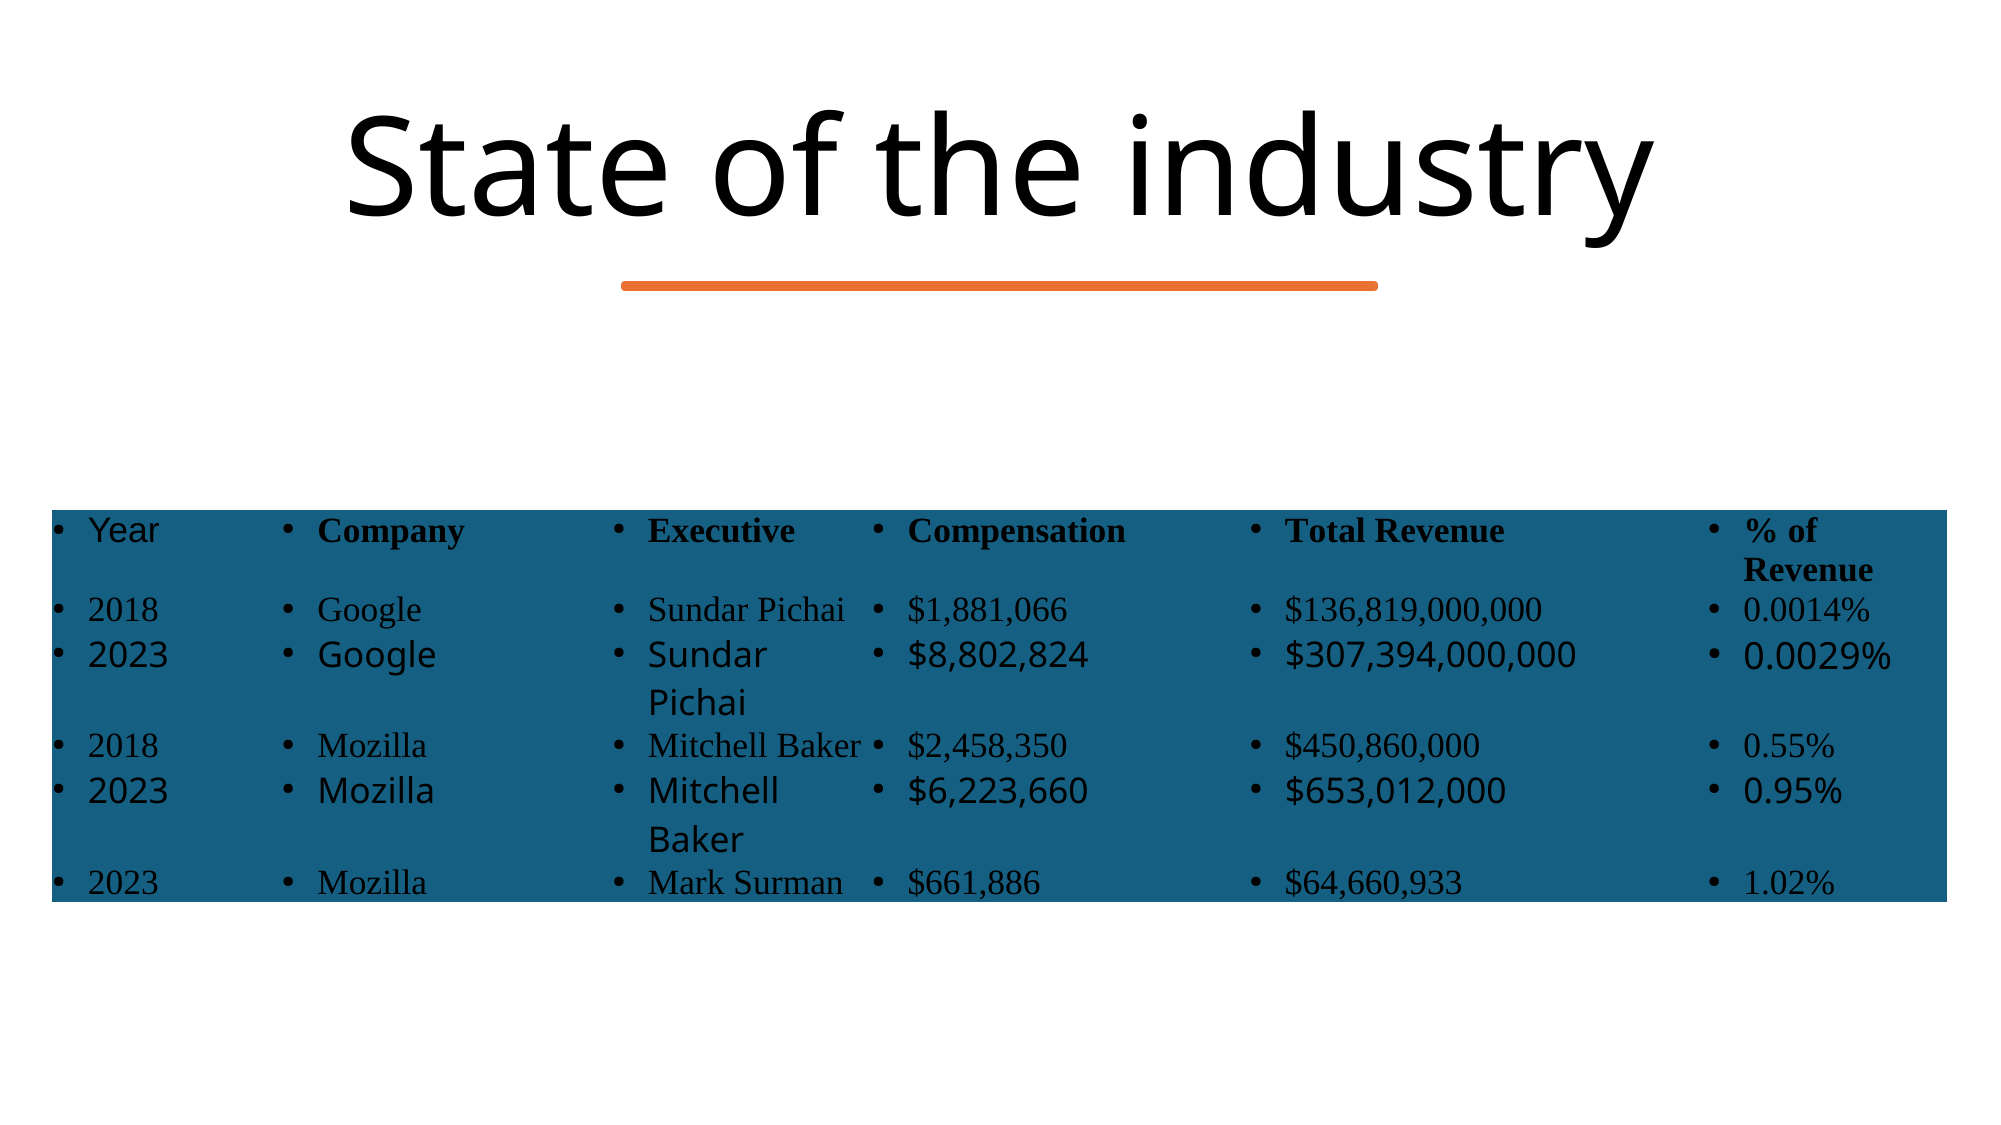

# State of the industry
| Year | Company | Executive | Compensation | Total Revenue | % of Revenue |
| --- | --- | --- | --- | --- | --- |
| 2018 | Google | Sundar Pichai | $1,881,066 | $136,819,000,000 | 0.0014% |
| 2023 | Google | Sundar Pichai | $8,802,824 | $307,394,000,000 | 0.0029% |
| 2018 | Mozilla | Mitchell Baker | $2,458,350 | $450,860,000 | 0.55% |
| 2023 | Mozilla | Mitchell Baker | $6,223,660 | $653,012,000 | 0.95% |
| 2023 | Mozilla | Mark Surman | $661,886 | $64,660,933 | 1.02% |